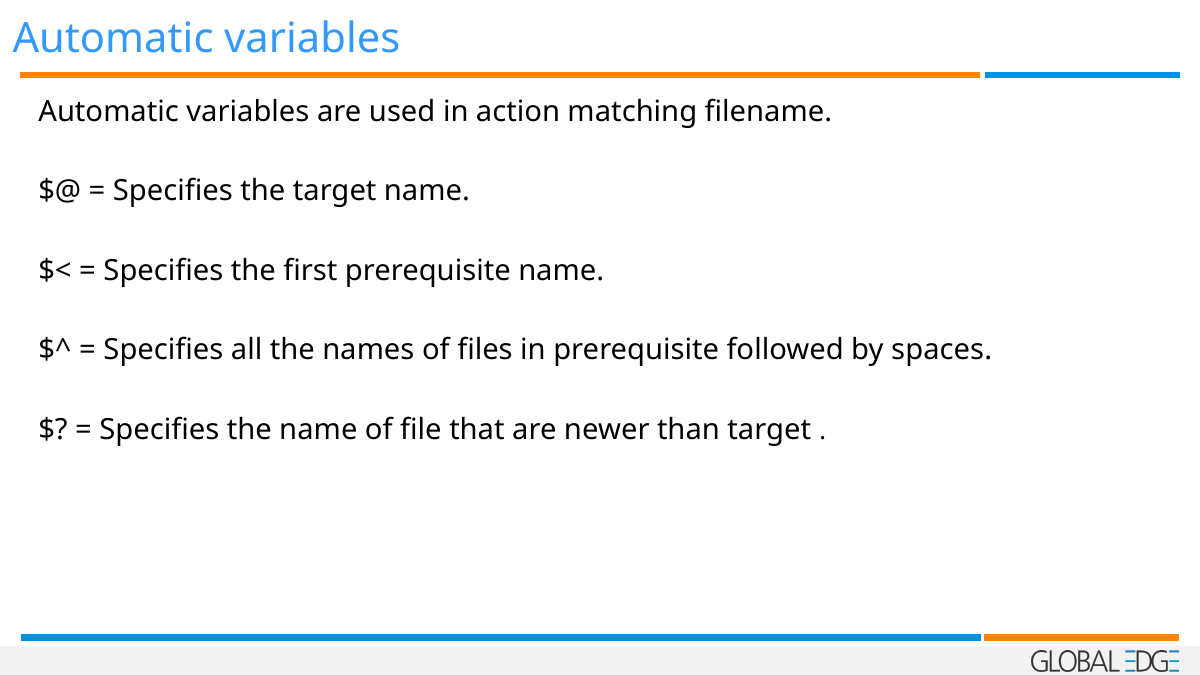

# Automatic variables
Automatic variables are used in action matching filename.
$@ = Specifies the target name.
$< = Specifies the first prerequisite name.
$^ = Specifies all the names of files in prerequisite followed by spaces.
$? = Specifies the name of file that are newer than target .